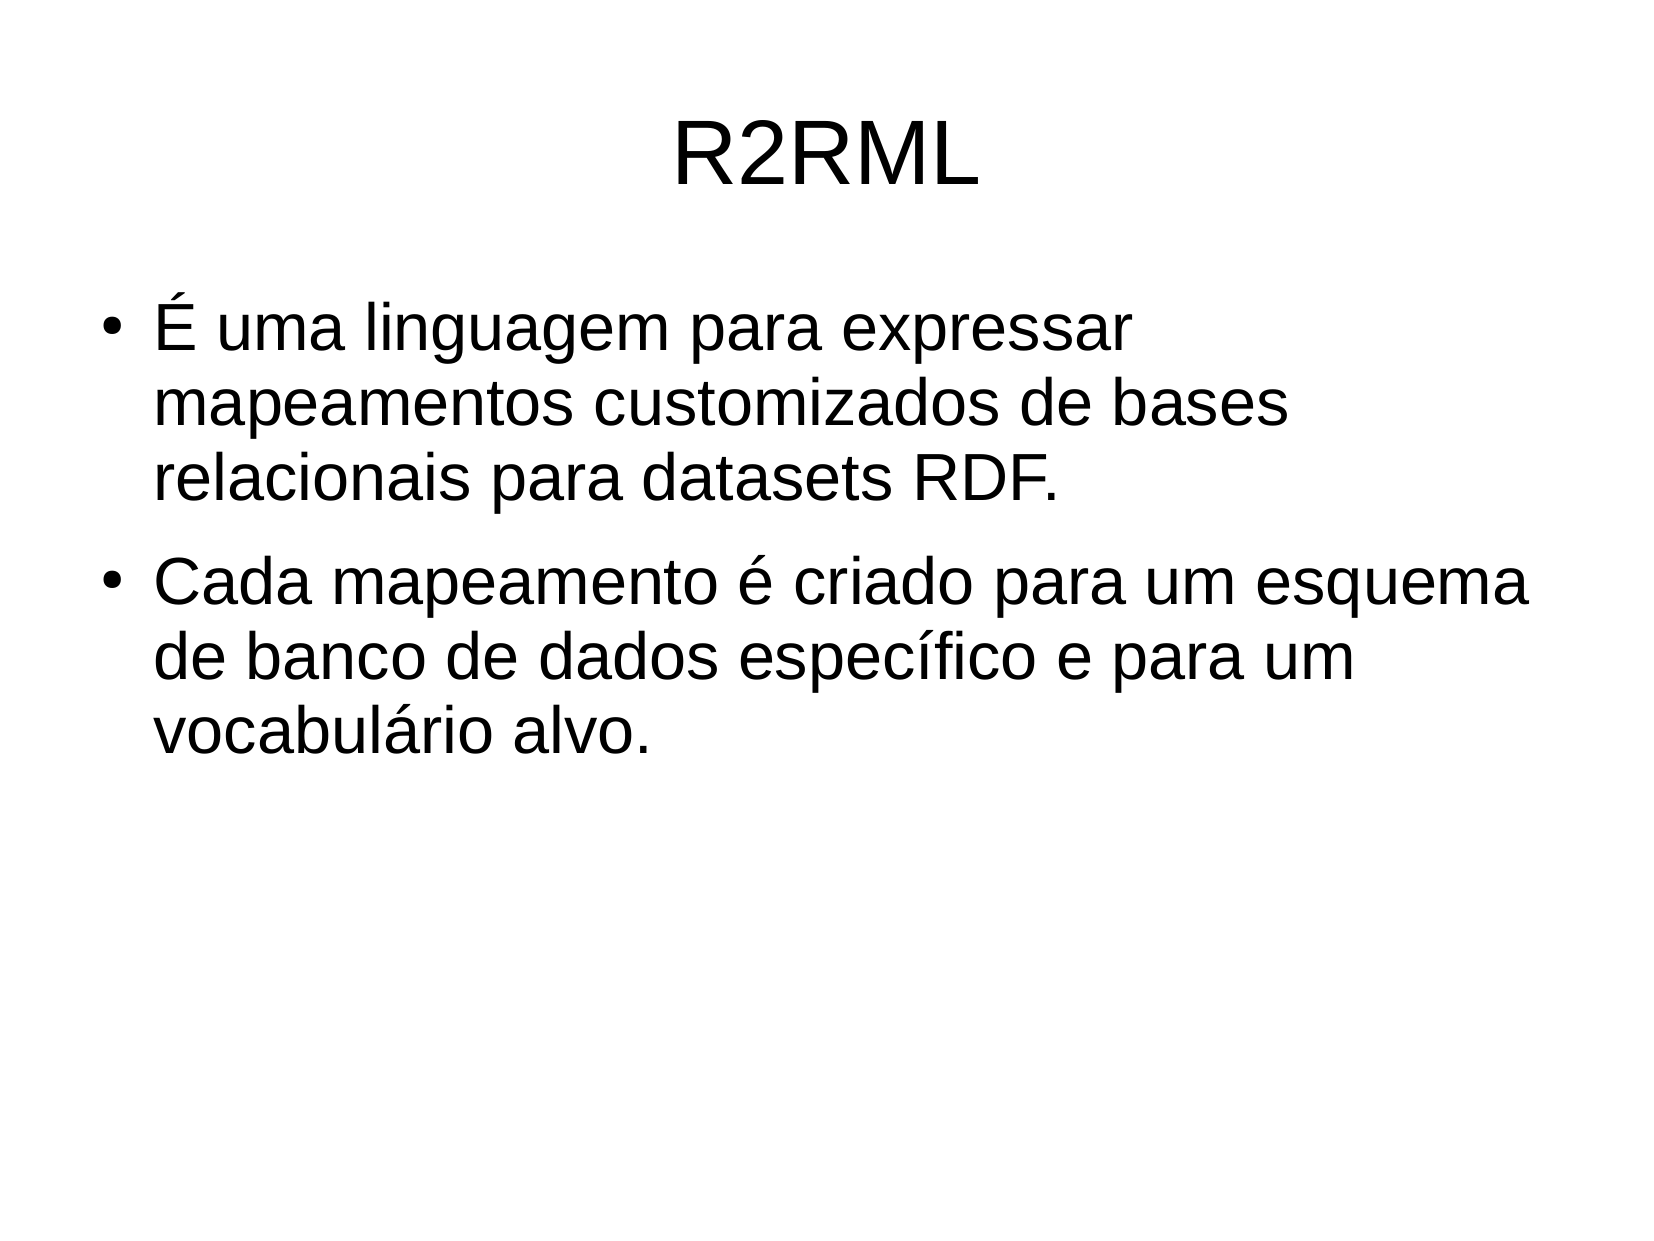

# R2RML
É uma linguagem para expressar mapeamentos customizados de bases relacionais para datasets RDF.
Cada mapeamento é criado para um esquema de banco de dados específico e para um vocabulário alvo.